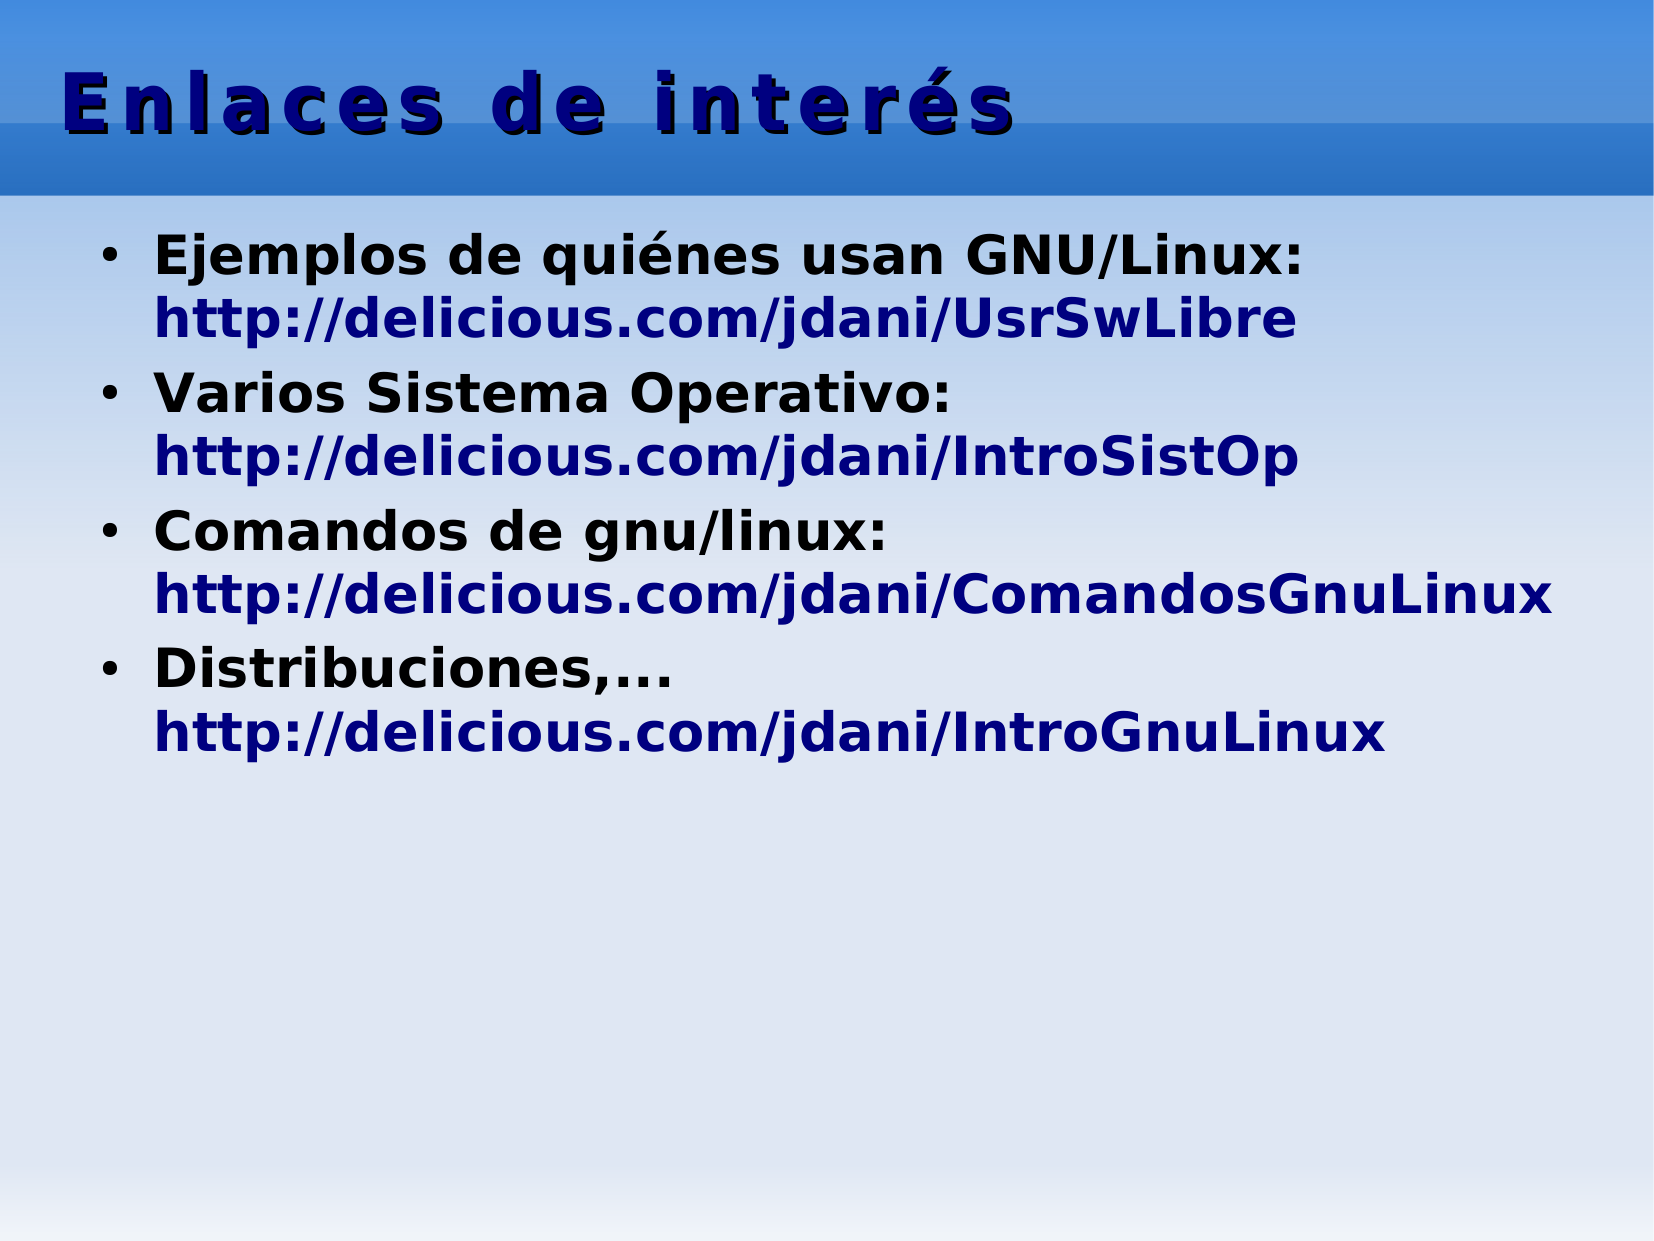

# Enlaces de interés
Ejemplos de quiénes usan GNU/Linux:
http://delicious.com/jdani/UsrSwLibre
Varios Sistema Operativo:
http://delicious.com/jdani/IntroSistOp
Comandos de gnu/linux:
http://delicious.com/jdani/ComandosGnuLinux
Distribuciones,...
http://delicious.com/jdani/IntroGnuLinux